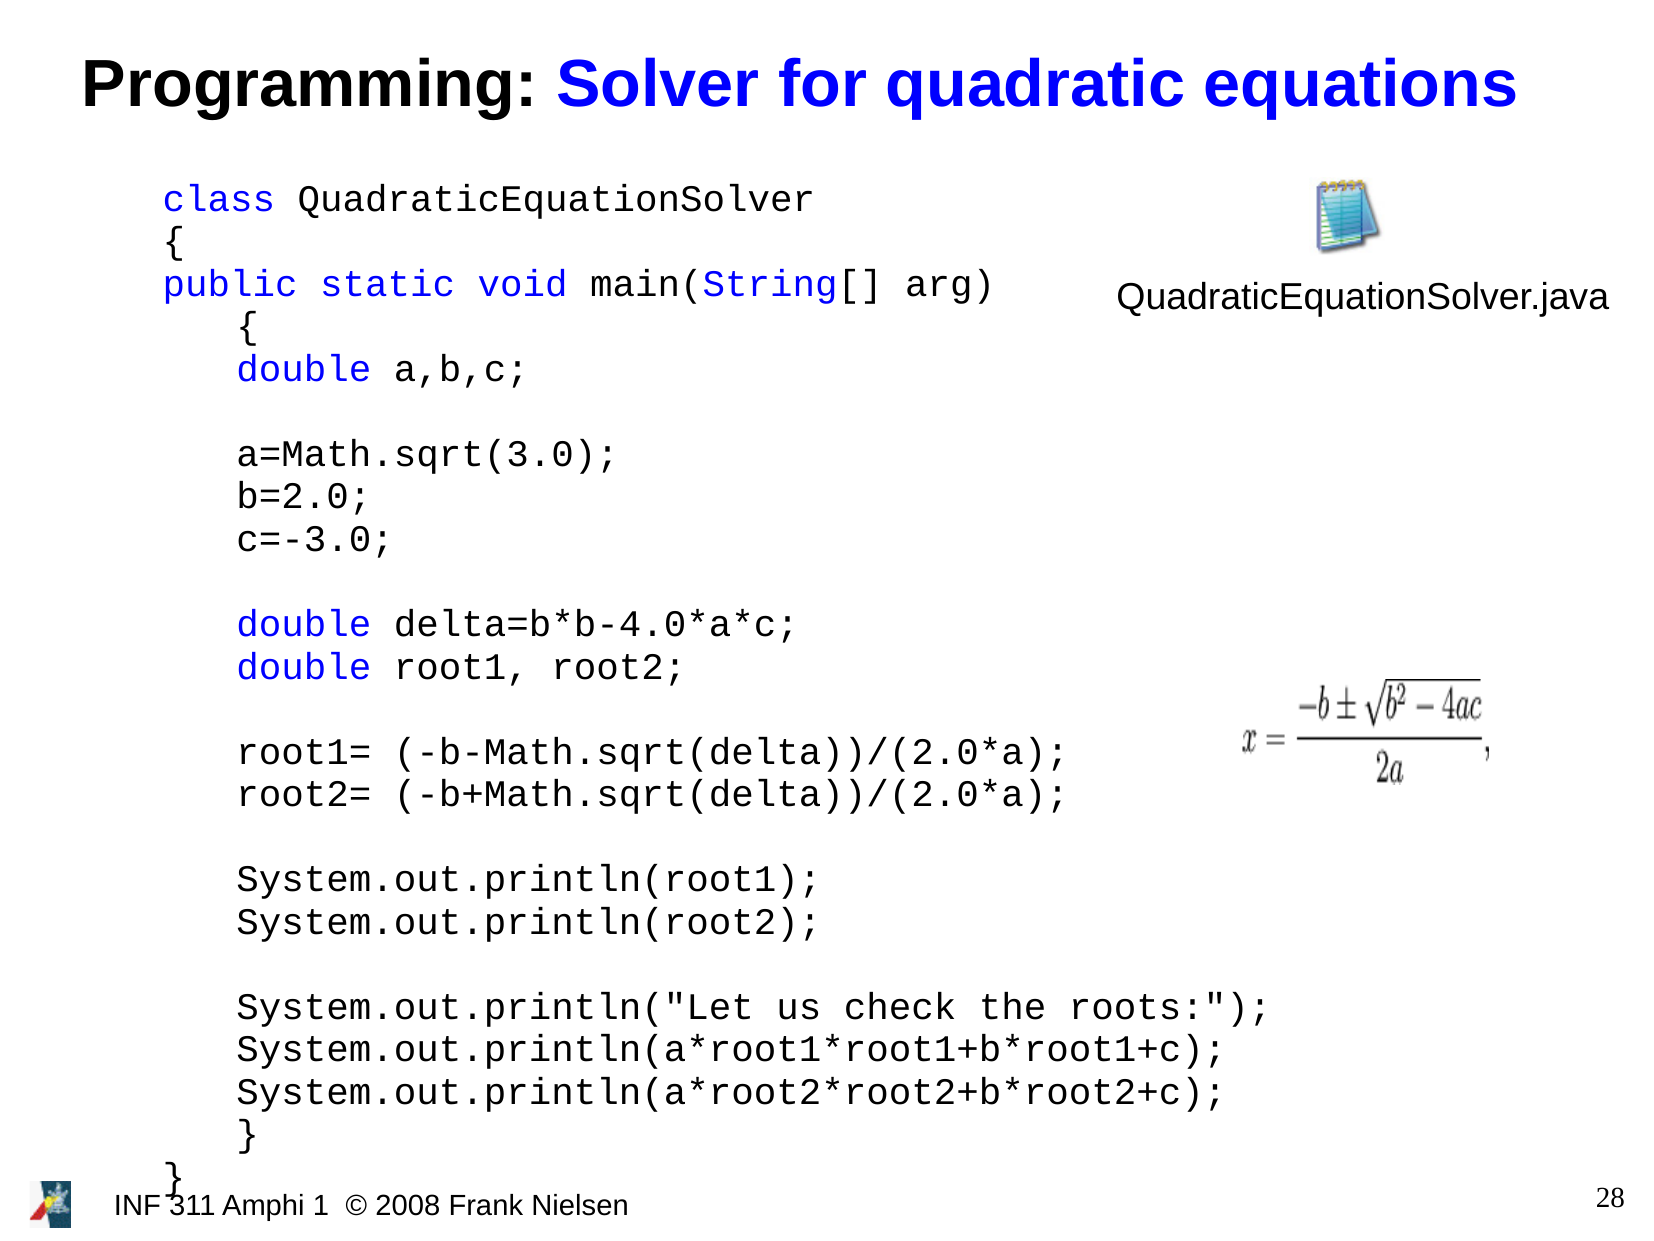

Programming: Solver for quadratic equations
class QuadraticEquationSolver
{
public static void main(String[] arg)
	{
	double a,b,c;
	a=Math.sqrt(3.0);
	b=2.0;
	c=-3.0;
	double delta=b*b-4.0*a*c;
	double root1, root2;
	root1= (-b-Math.sqrt(delta))/(2.0*a);
	root2= (-b+Math.sqrt(delta))/(2.0*a);
	System.out.println(root1);
	System.out.println(root2);
	System.out.println("Let us check the roots:");
	System.out.println(a*root1*root1+b*root1+c);
	System.out.println(a*root2*root2+b*root2+c);
	}
}
QuadraticEquationSolver.java
28